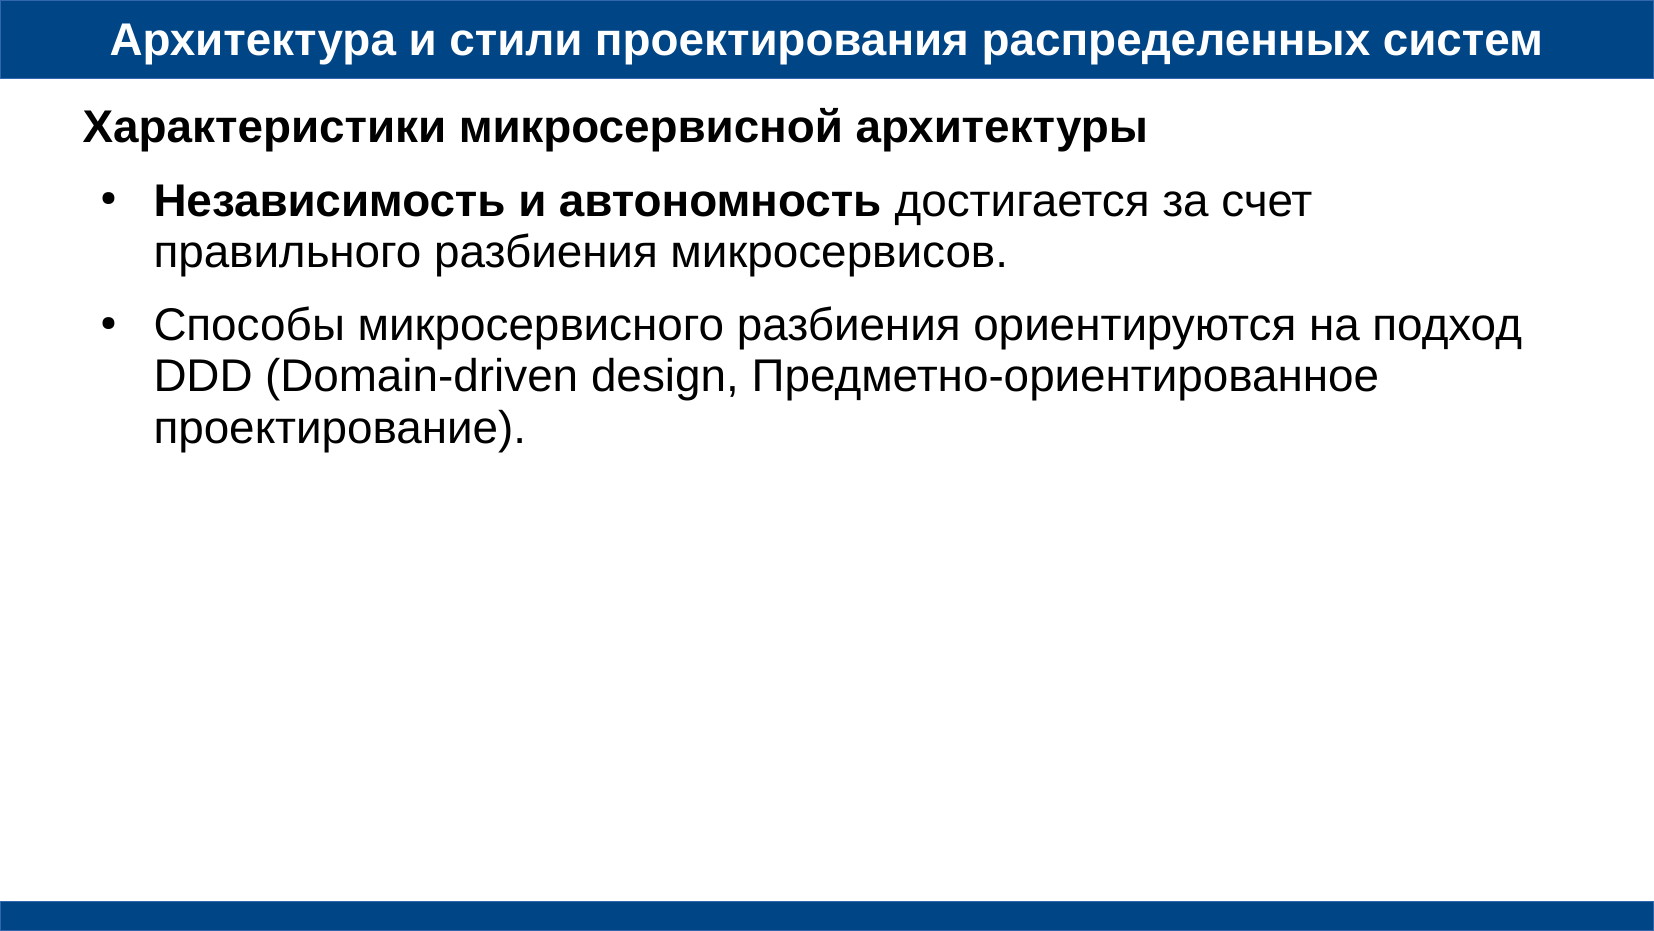

# Архитектура и стили проектирования распределенных систем
Характеристики микросервисной архитектуры
Независимость и автономность достигается за счет правильного разбиения микросервисов.
Способы микросервисного разбиения ориентируются на подход DDD (Domain-driven design, Предметно-ориентированное проектирование).